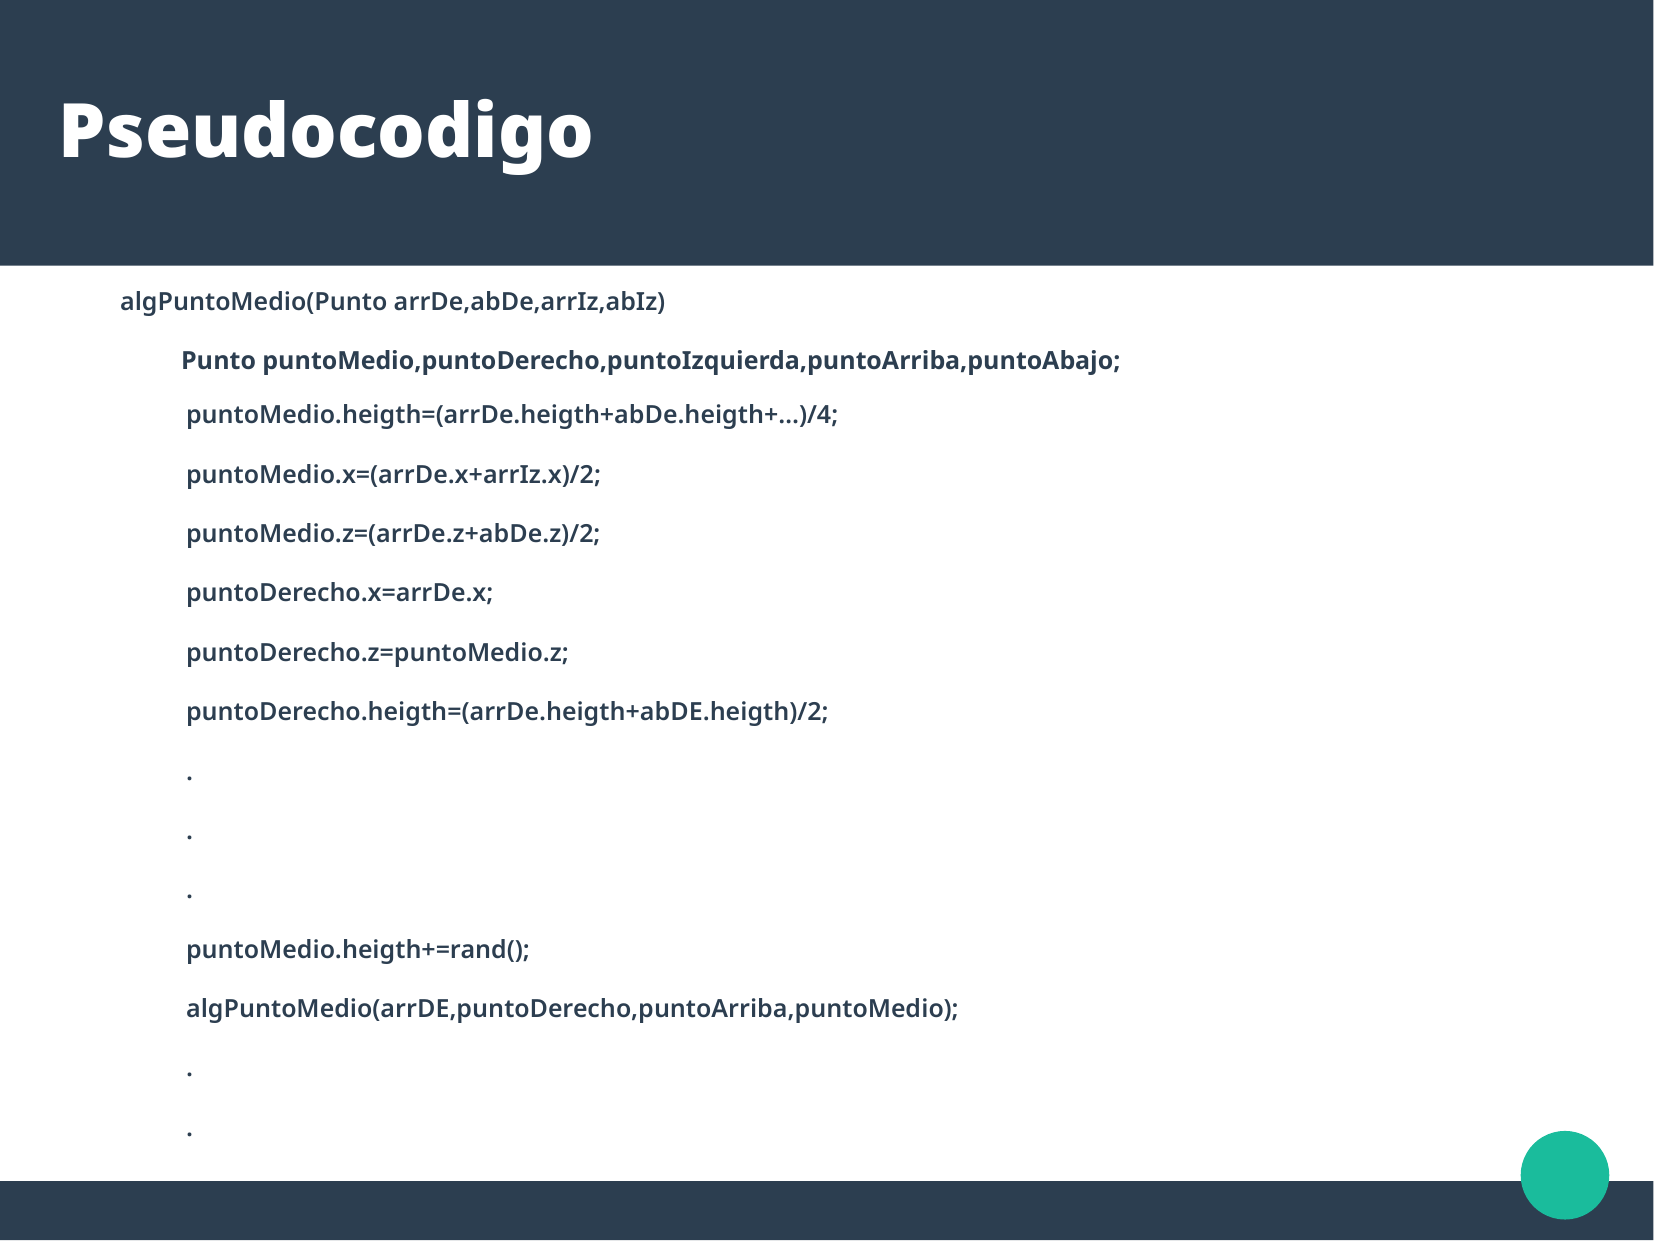

# Pseudocodigo
algPuntoMedio(Punto arrDe,abDe,arrIz,abIz)
Punto puntoMedio,puntoDerecho,puntoIzquierda,puntoArriba,puntoAbajo;
 		puntoMedio.heigth=(arrDe.heigth+abDe.heigth+…)/4;
 		puntoMedio.x=(arrDe.x+arrIz.x)/2;
 		puntoMedio.z=(arrDe.z+abDe.z)/2;
 		puntoDerecho.x=arrDe.x;
 		puntoDerecho.z=puntoMedio.z;
 		puntoDerecho.heigth=(arrDe.heigth+abDE.heigth)/2;
 		.
 		.
 		.
 		puntoMedio.heigth+=rand();
 		algPuntoMedio(arrDE,puntoDerecho,puntoArriba,puntoMedio);
 		.
 		.